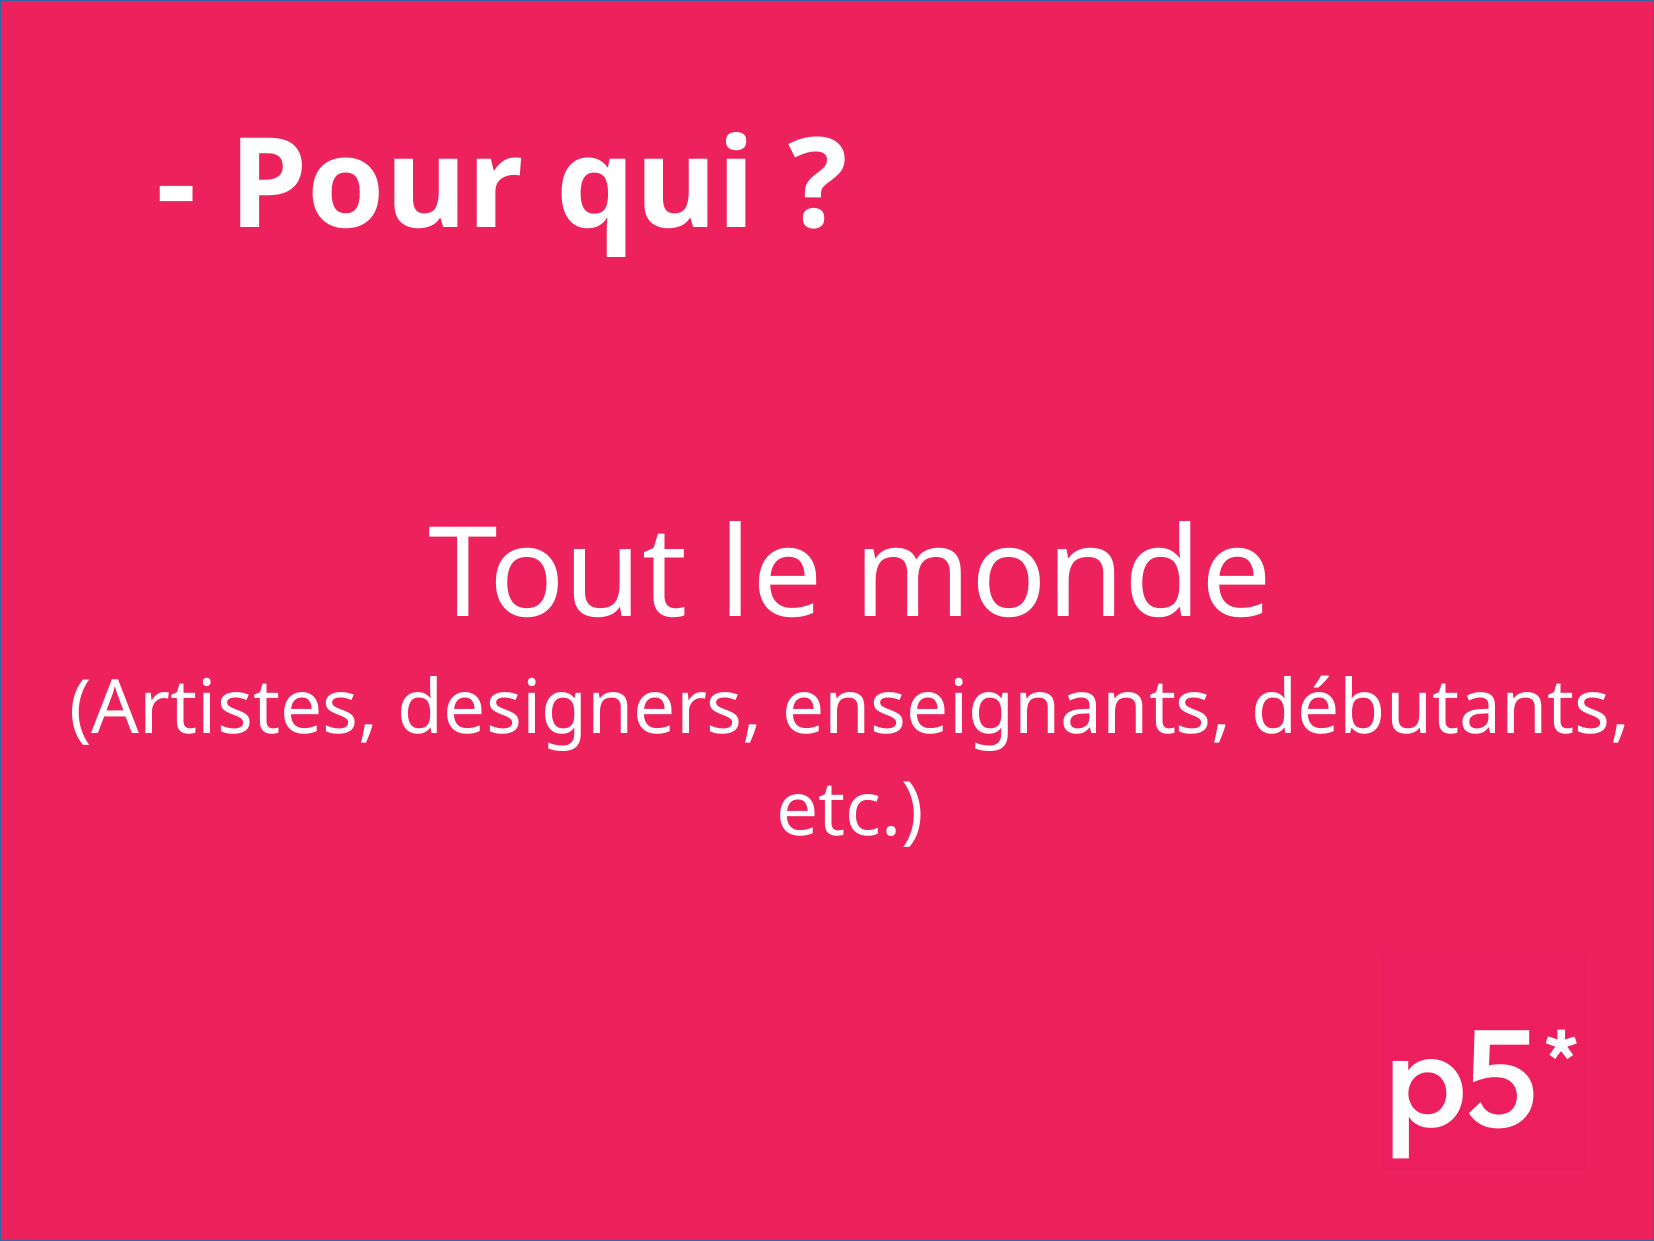

#
- Pour qui ?
Tout le monde
(Artistes, designers, enseignants, débutants, etc.)